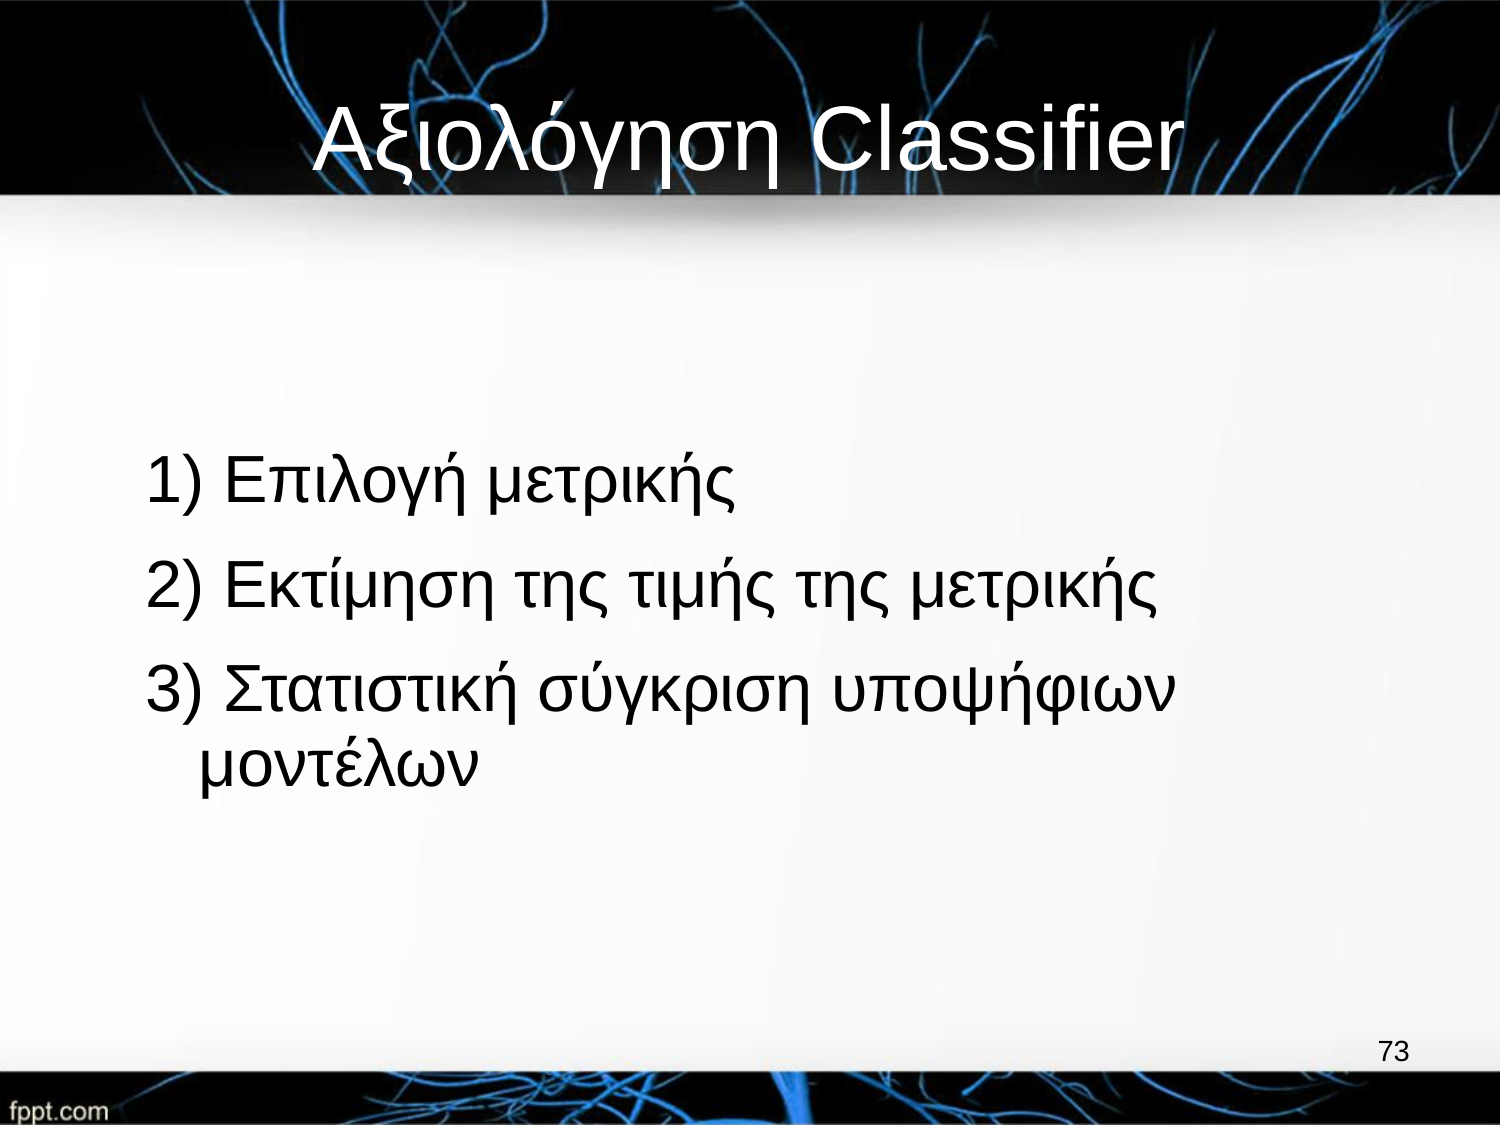

# Αξιολόγηση Classifier
 Επιλογή μετρικής
 Εκτίμηση της τιμής της μετρικής
 Στατιστική σύγκριση υποψήφιων μοντέλων
73